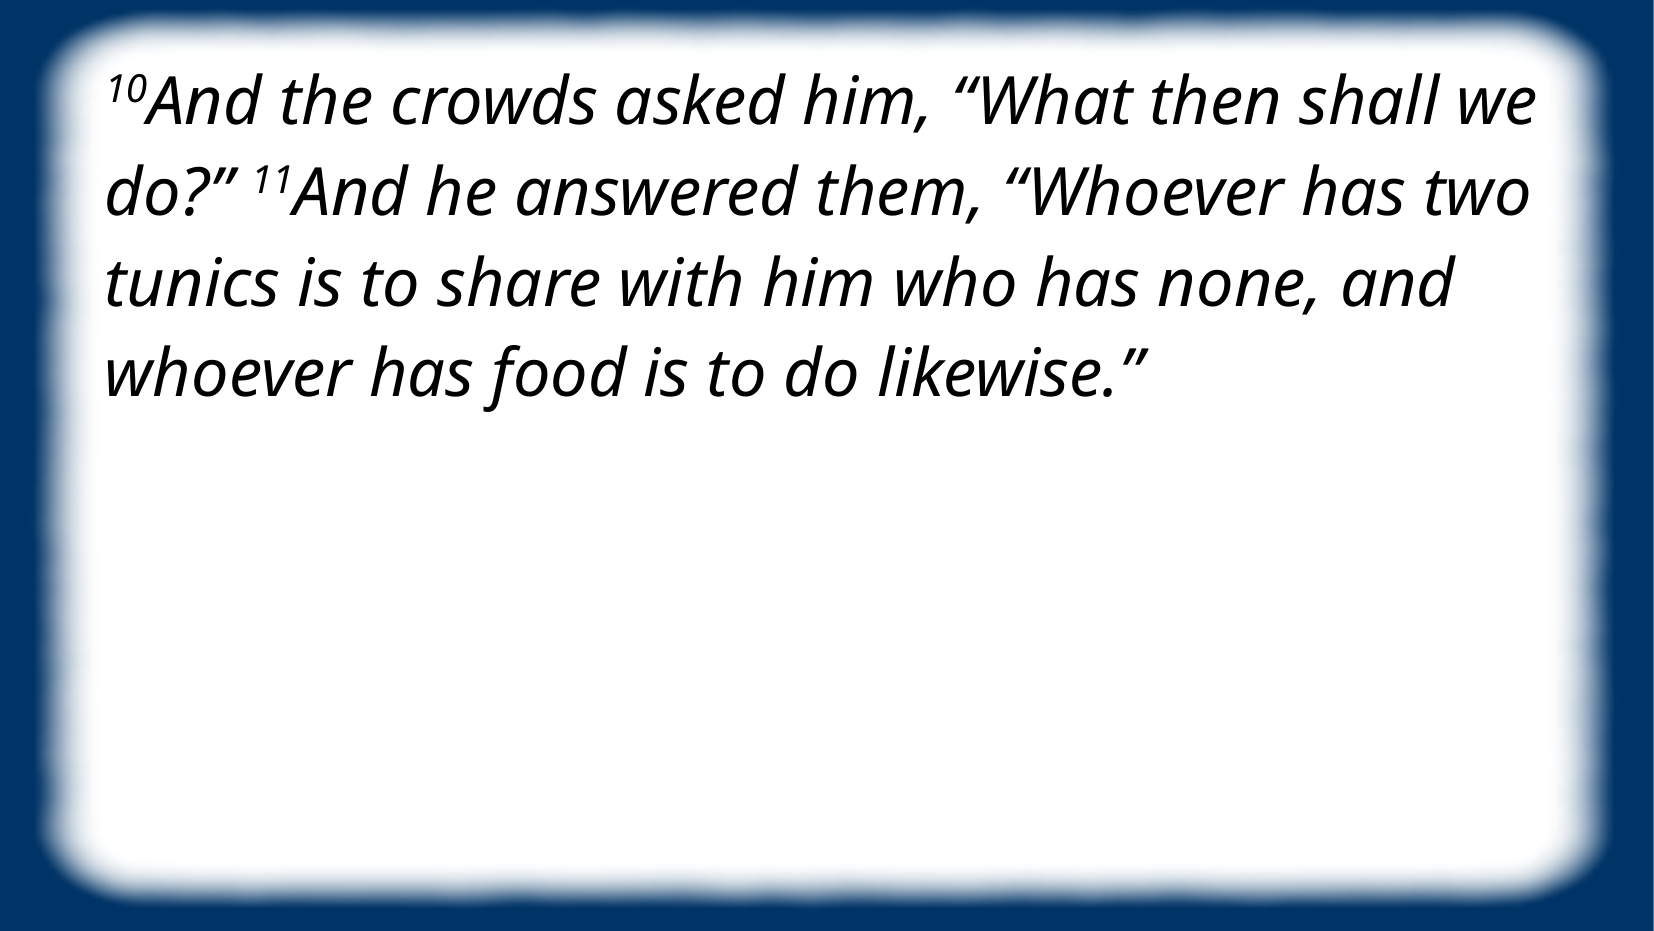

10And the crowds asked him, “What then shall we do?” 11And he answered them, “Whoever has two tunics is to share with him who has none, and whoever has food is to do likewise.”